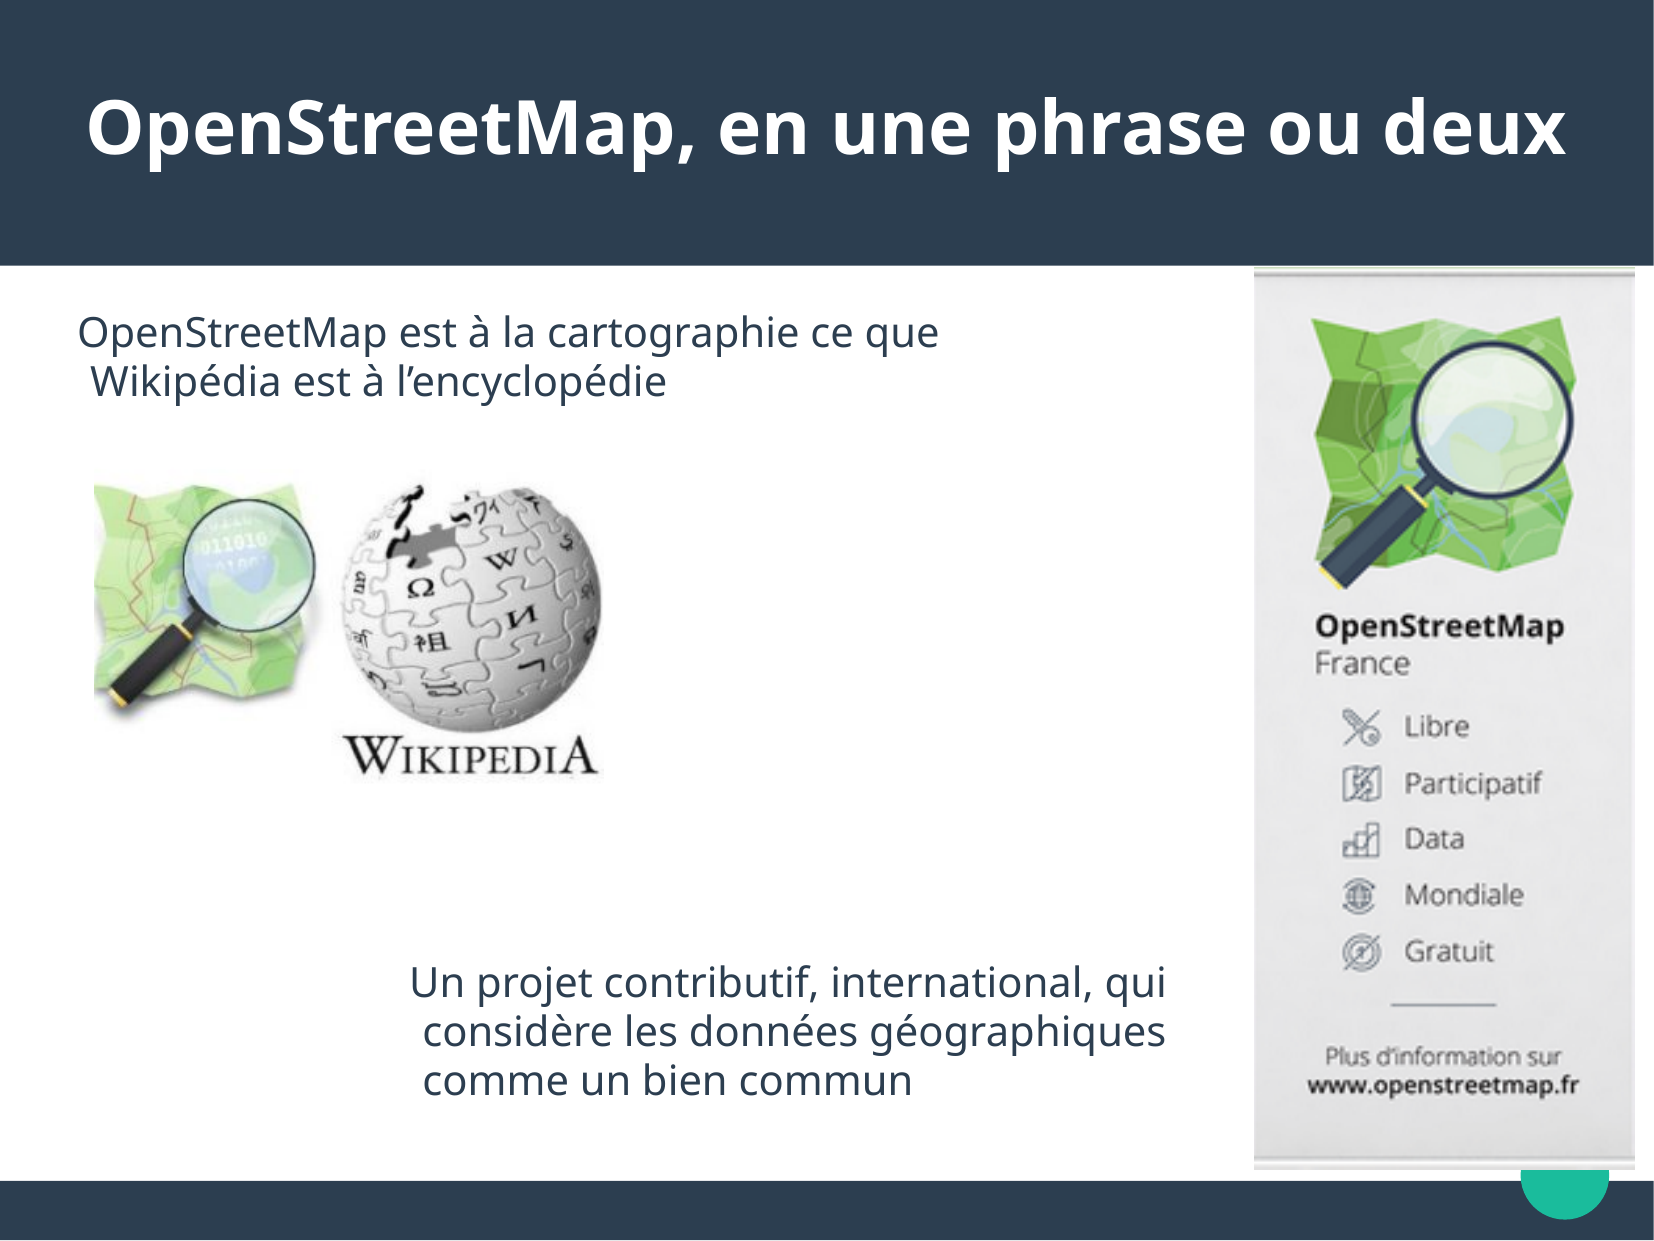

# OpenStreetMap, en une phrase ou deux
 OpenStreetMap est à la cartographie ce que Wikipédia est à l’encyclopédie
 Un projet contributif, international, qui considère les données géographiques comme un bien commun